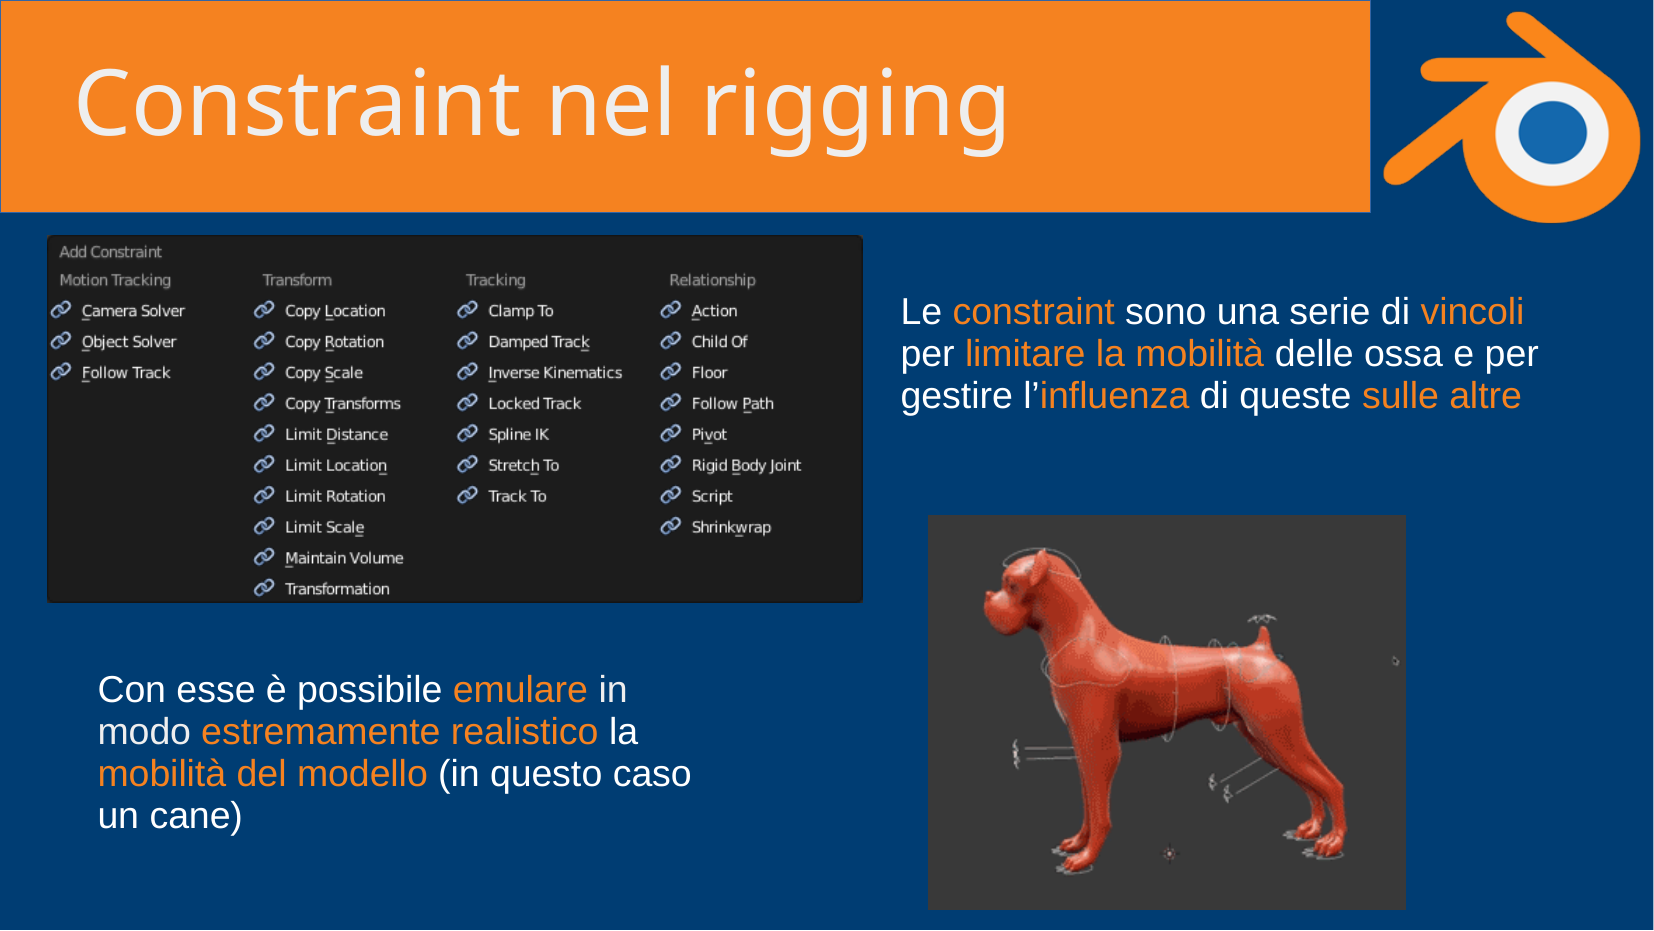

# Constraint nel rigging
Le constraint sono una serie di vincoli per limitare la mobilità delle ossa e per gestire l’influenza di queste sulle altre
Con esse è possibile emulare in modo estremamente realistico la mobilità del modello (in questo caso un cane)